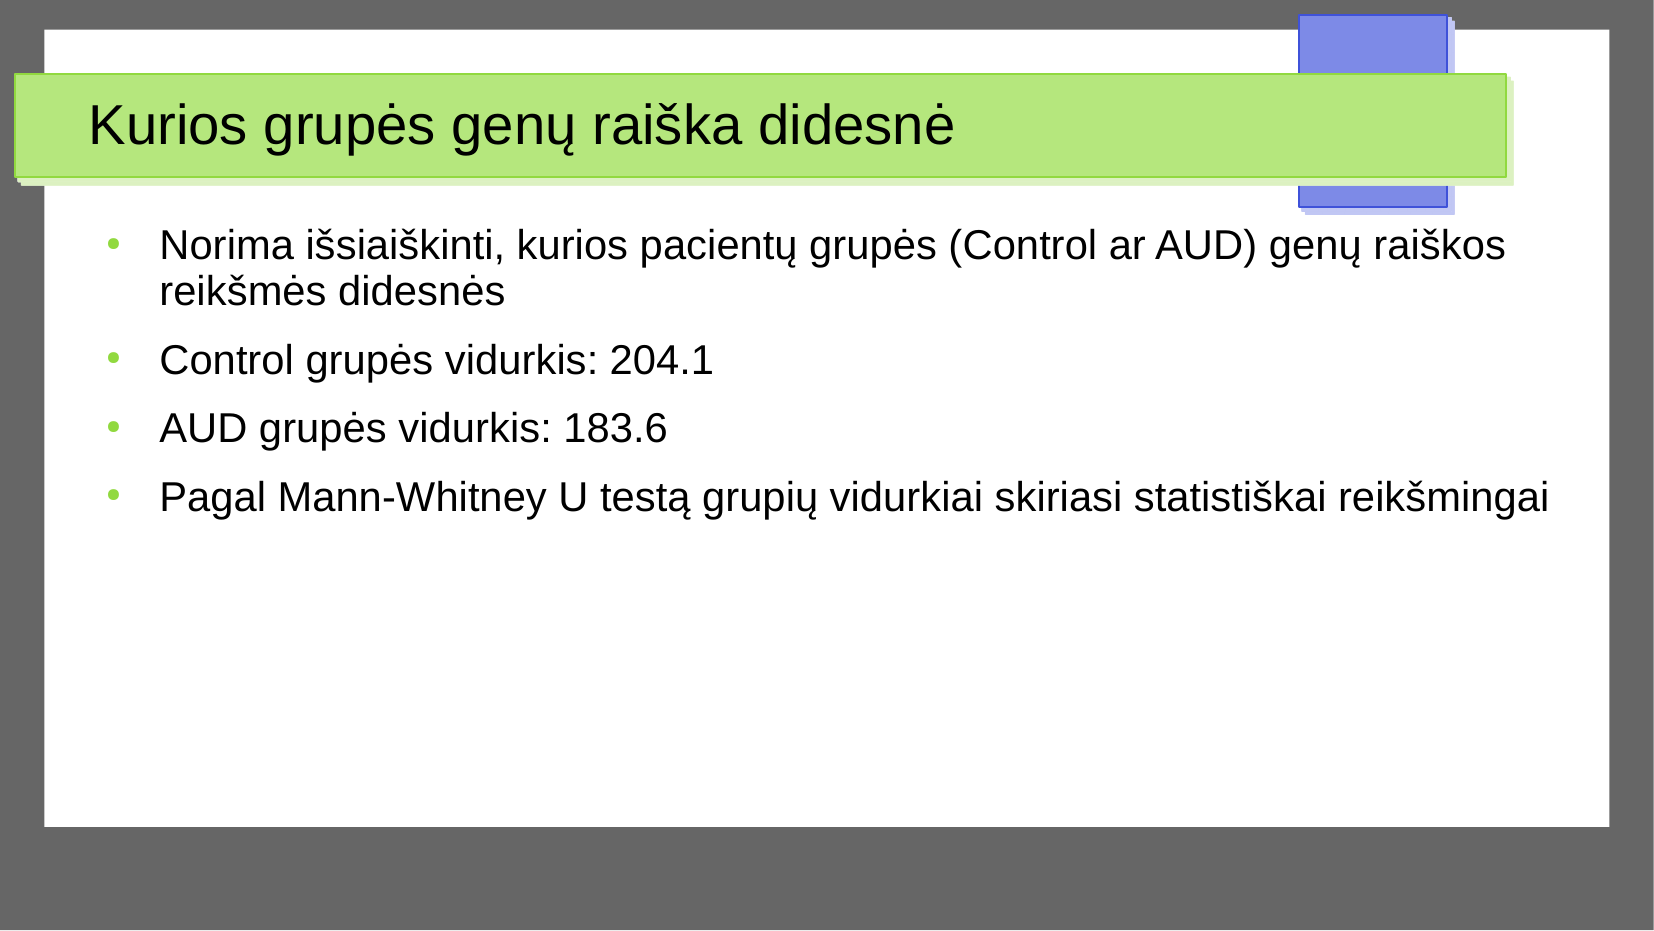

# Kurios grupės genų raiška didesnė
Norima išsiaiškinti, kurios pacientų grupės (Control ar AUD) genų raiškos reikšmės didesnės
Control grupės vidurkis: 204.1
AUD grupės vidurkis: 183.6
Pagal Mann-Whitney U testą grupių vidurkiai skiriasi statistiškai reikšmingai